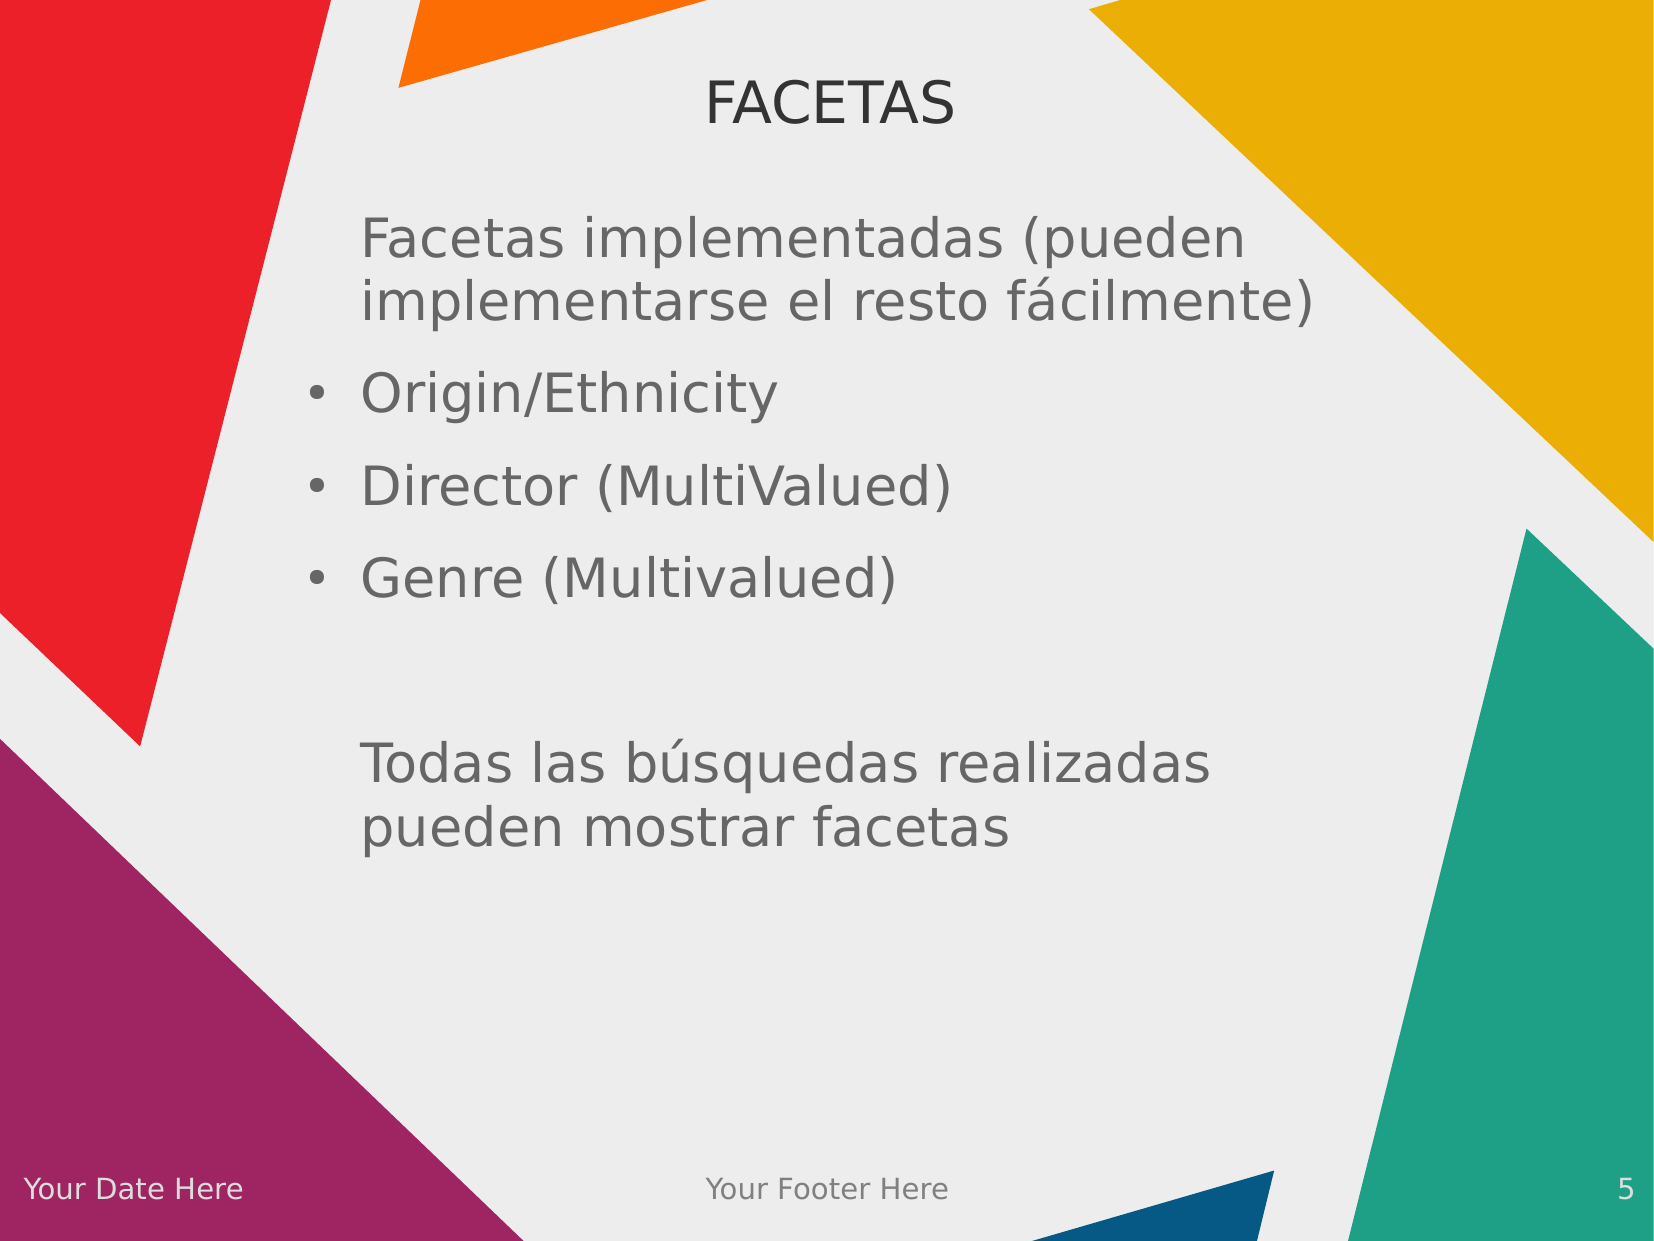

# FACETAS
Facetas implementadas (pueden implementarse el resto fácilmente)
Origin/Ethnicity
Director (MultiValued)
Genre (Multivalued)
Todas las búsquedas realizadas pueden mostrar facetas
Your Date Here
Your Footer Here
5